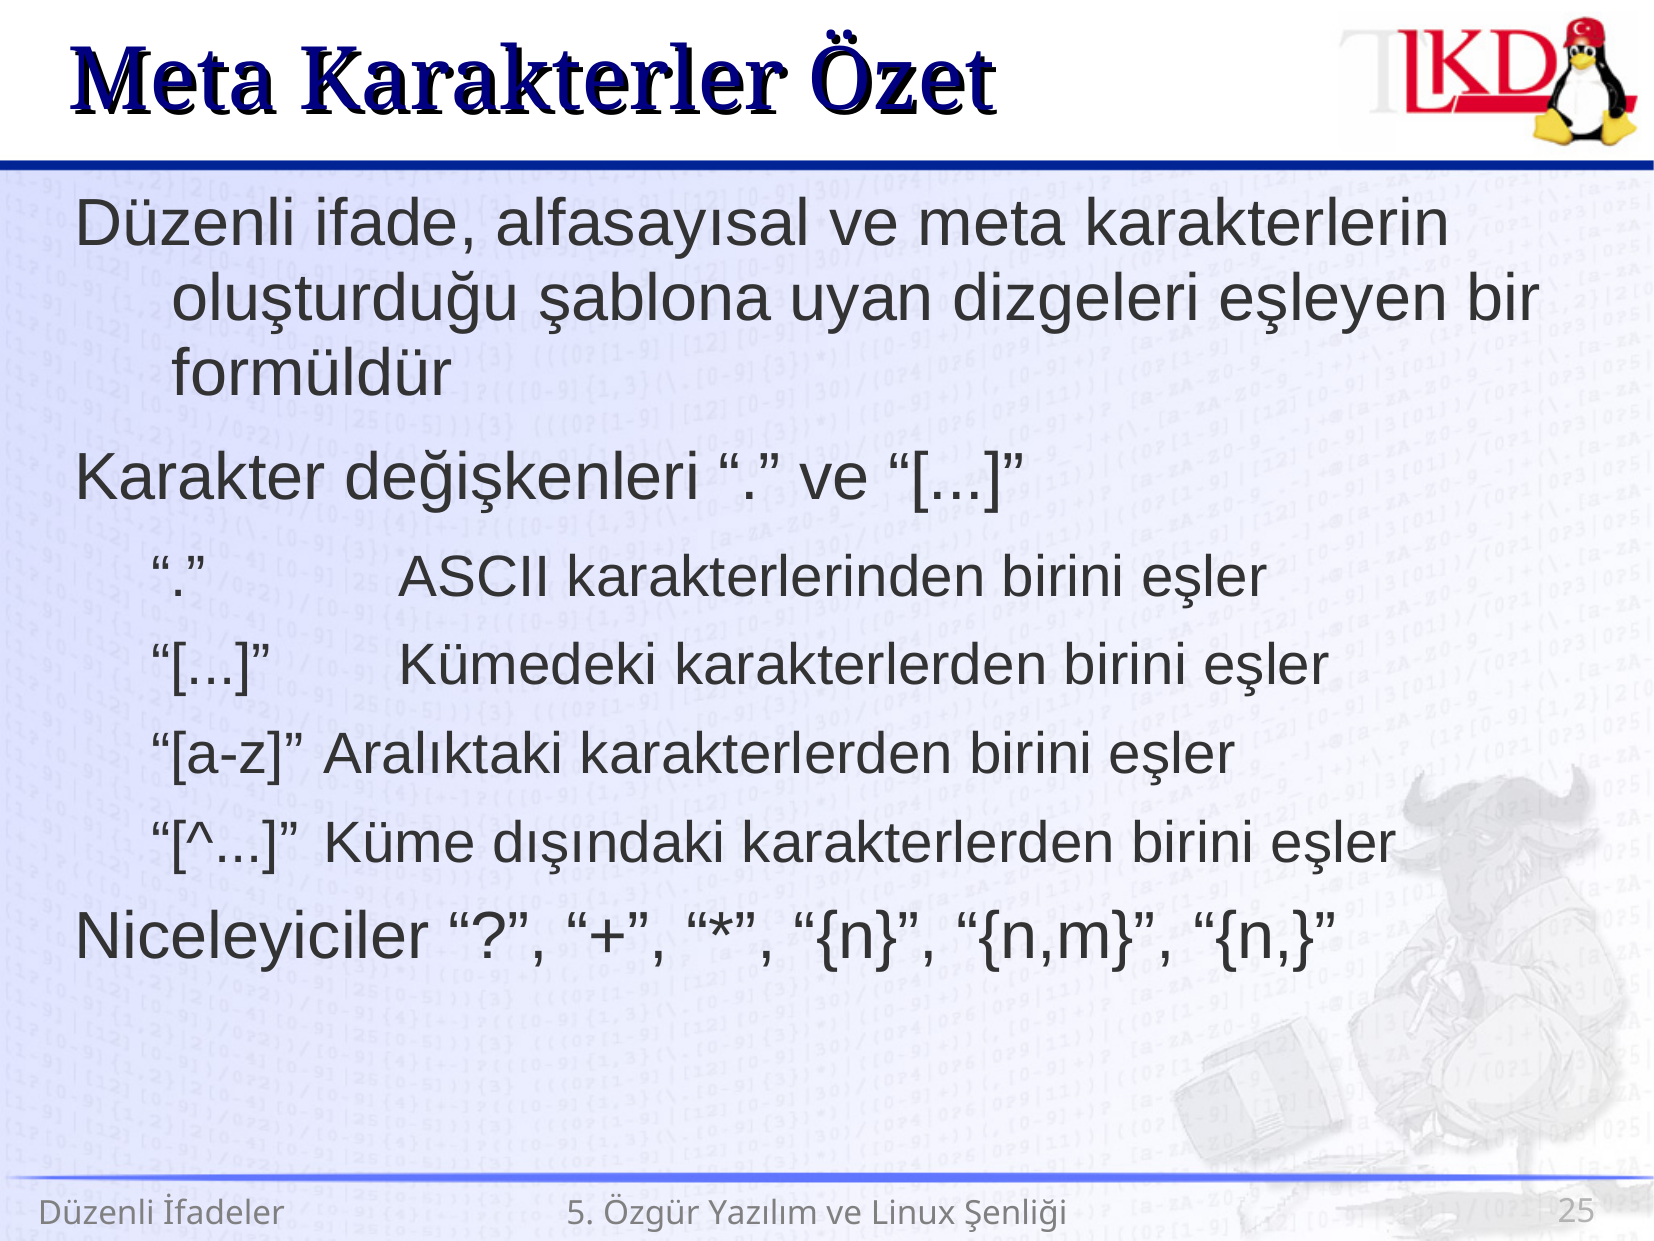

# Meta Karakterler Özet
Düzenli ifade, alfasayısal ve meta karakterlerin oluşturduğu şablona uyan dizgeleri eşleyen bir formüldür
Karakter değişkenleri “.” ve “[...]”
“.”		ASCII karakterlerinden birini eşler
“[...]”		Kümedeki karakterlerden birini eşler
“[a-z]”	Aralıktaki karakterlerden birini eşler
“[^...]”	Küme dışındaki karakterlerden birini eşler
Niceleyiciler “?”, “+”, “*”, “{n}”, “{n,m}”, “{n,}”